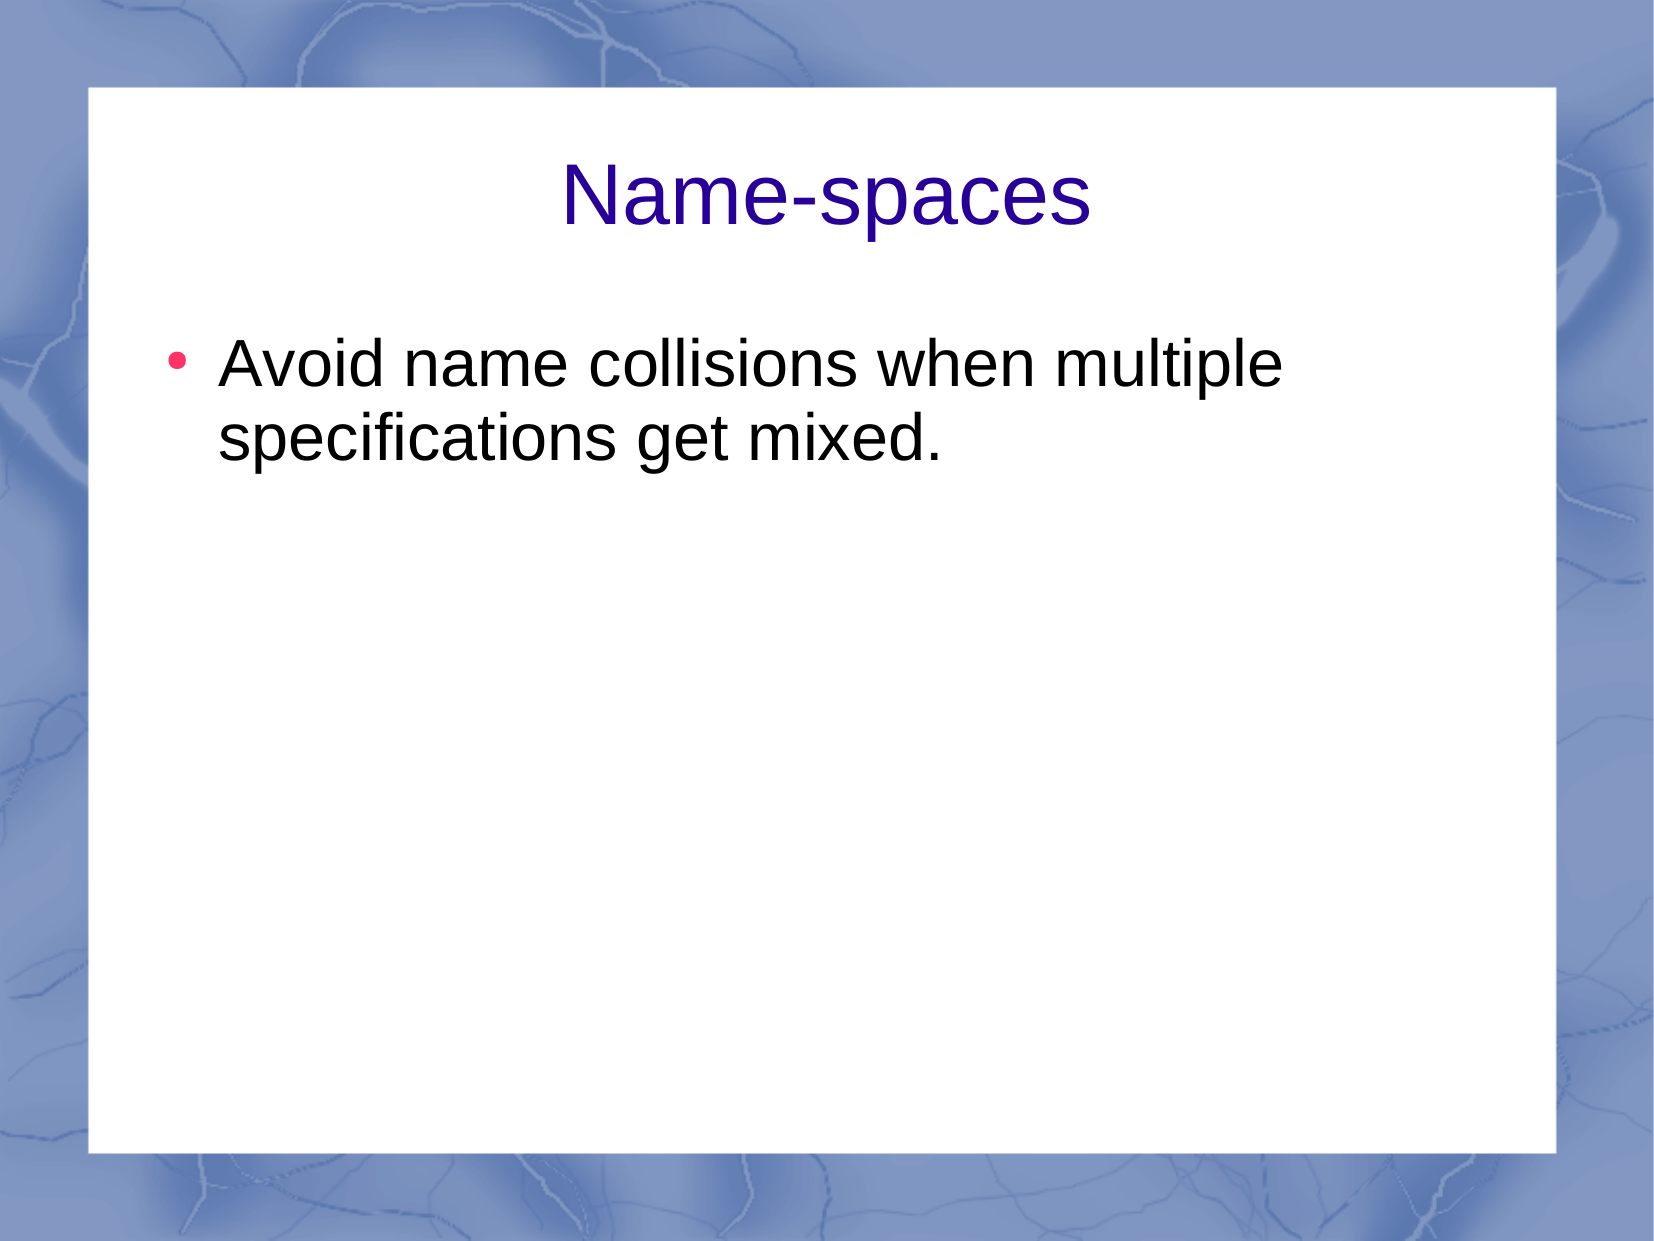

# Name-spaces
Avoid name collisions when multiple specifications get mixed.